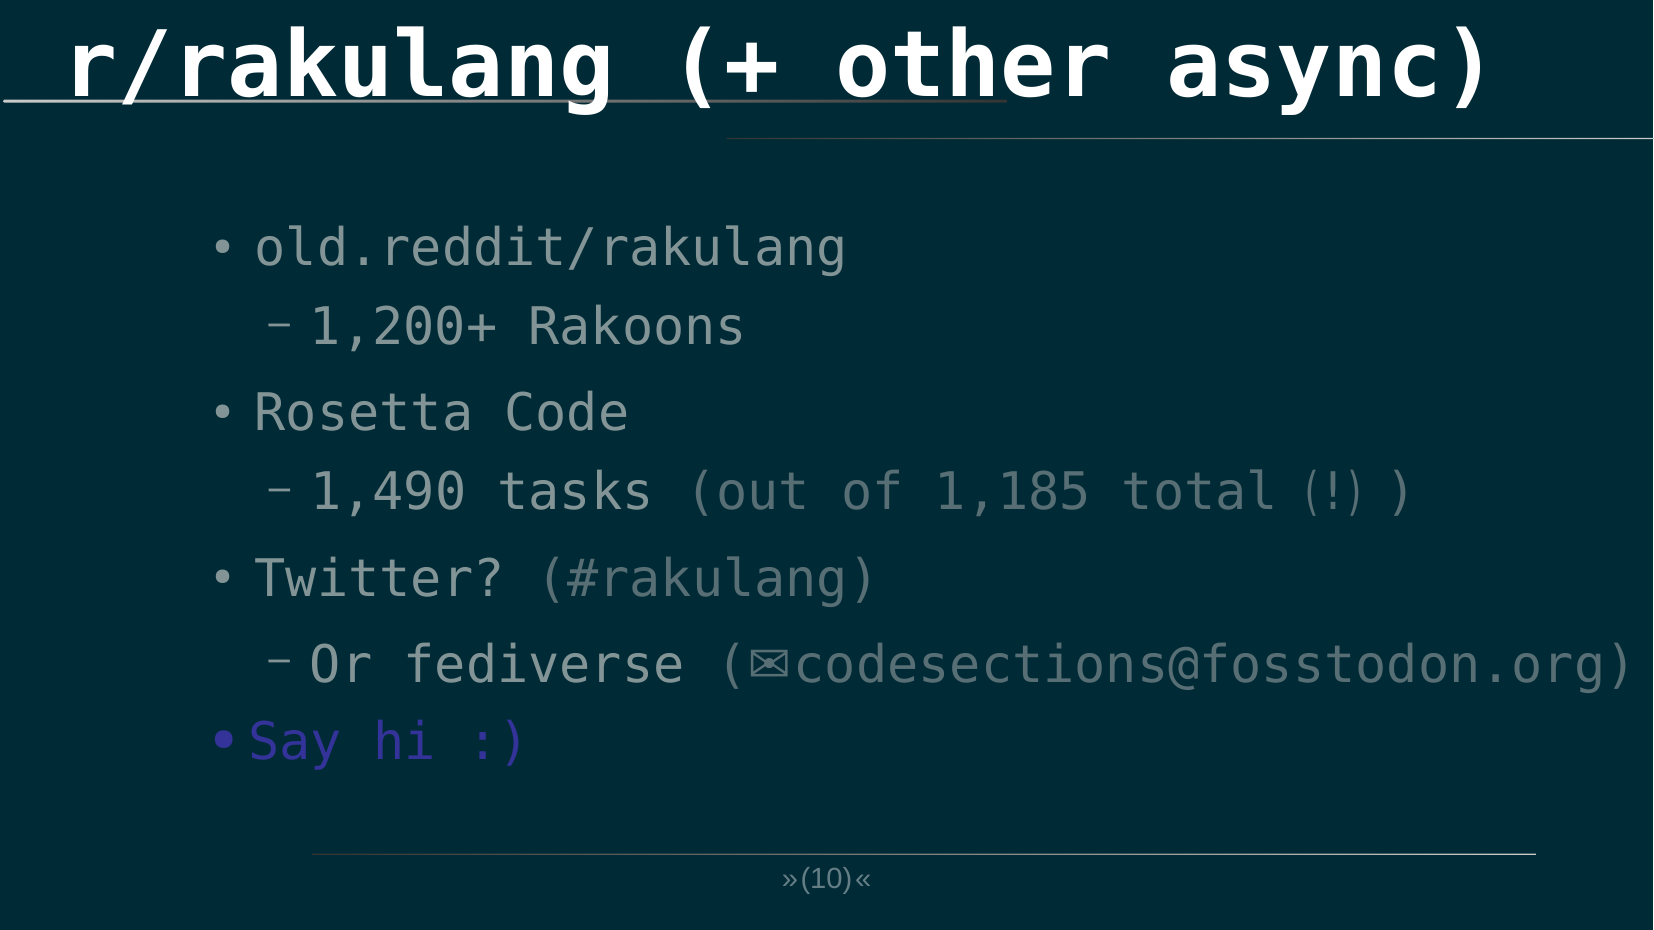

# r/rakulang (+ other async)
old.reddit/rakulang
1,200+ Rakoons
Rosetta Code
1,490 tasks (out of 1,185 total (!) )
Twitter? (#rakulang)
Or fediverse (✉ codesections@fosstodon.org)
Say hi :)